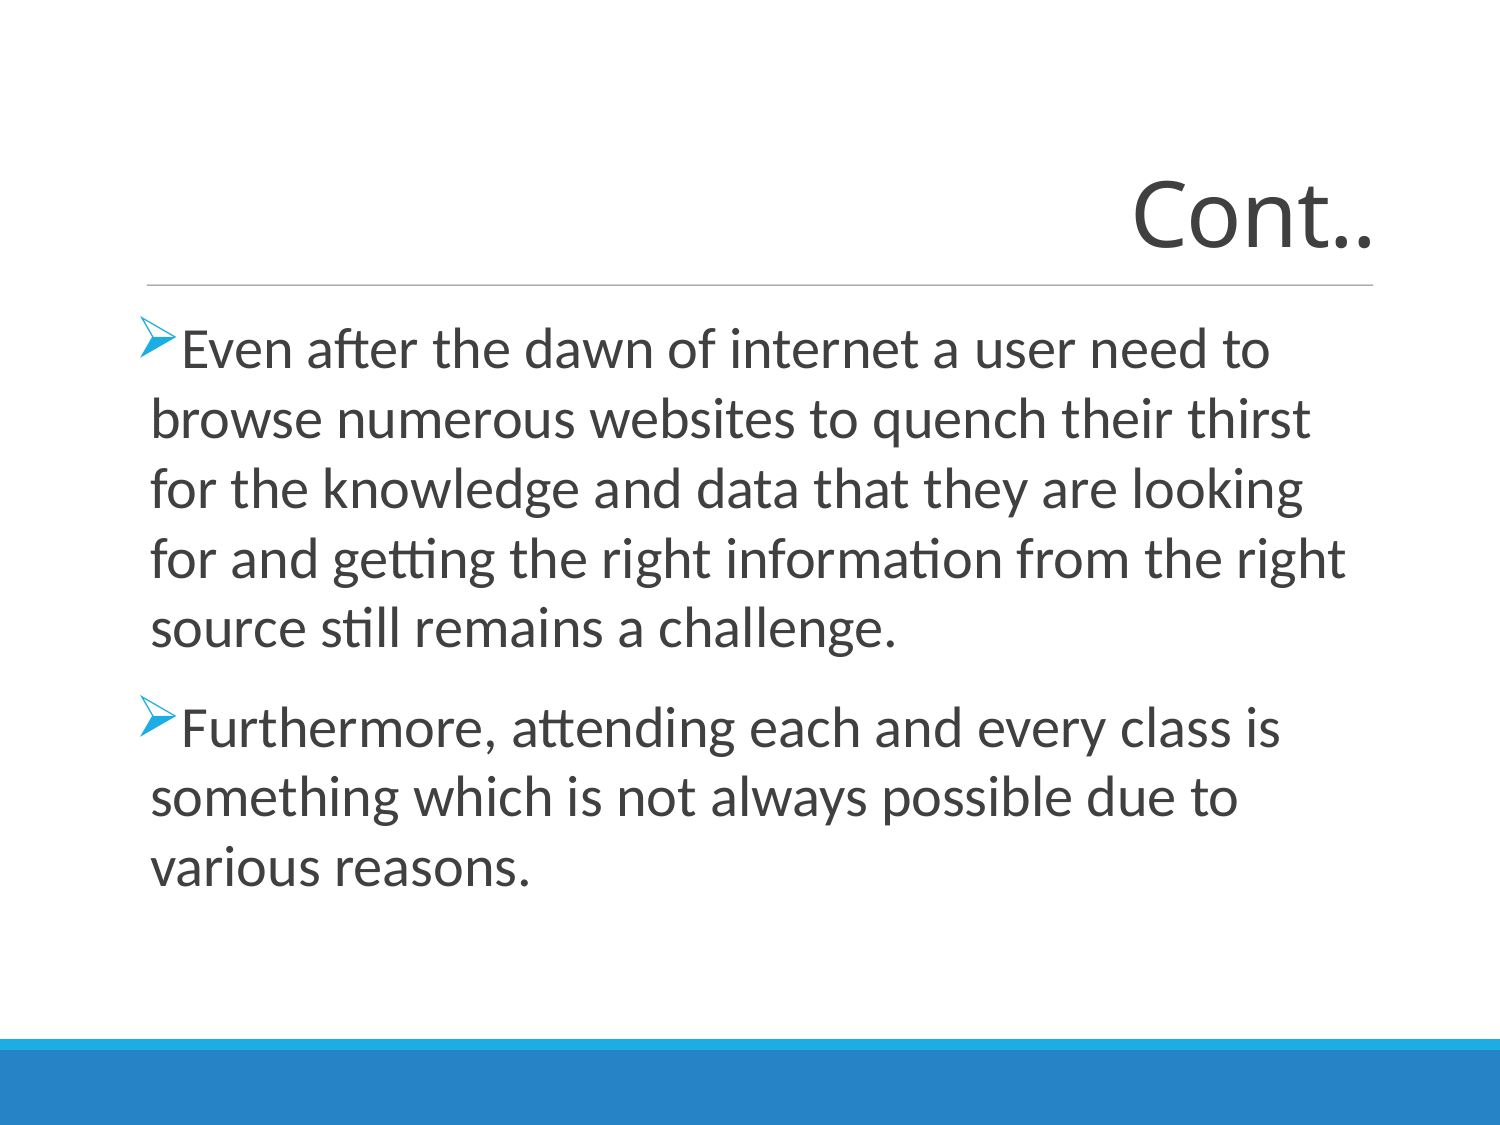

# Cont..
Even after the dawn of internet a user need to browse numerous websites to quench their thirst for the knowledge and data that they are looking for and getting the right information from the right source still remains a challenge.
Furthermore, attending each and every class is something which is not always possible due to various reasons.